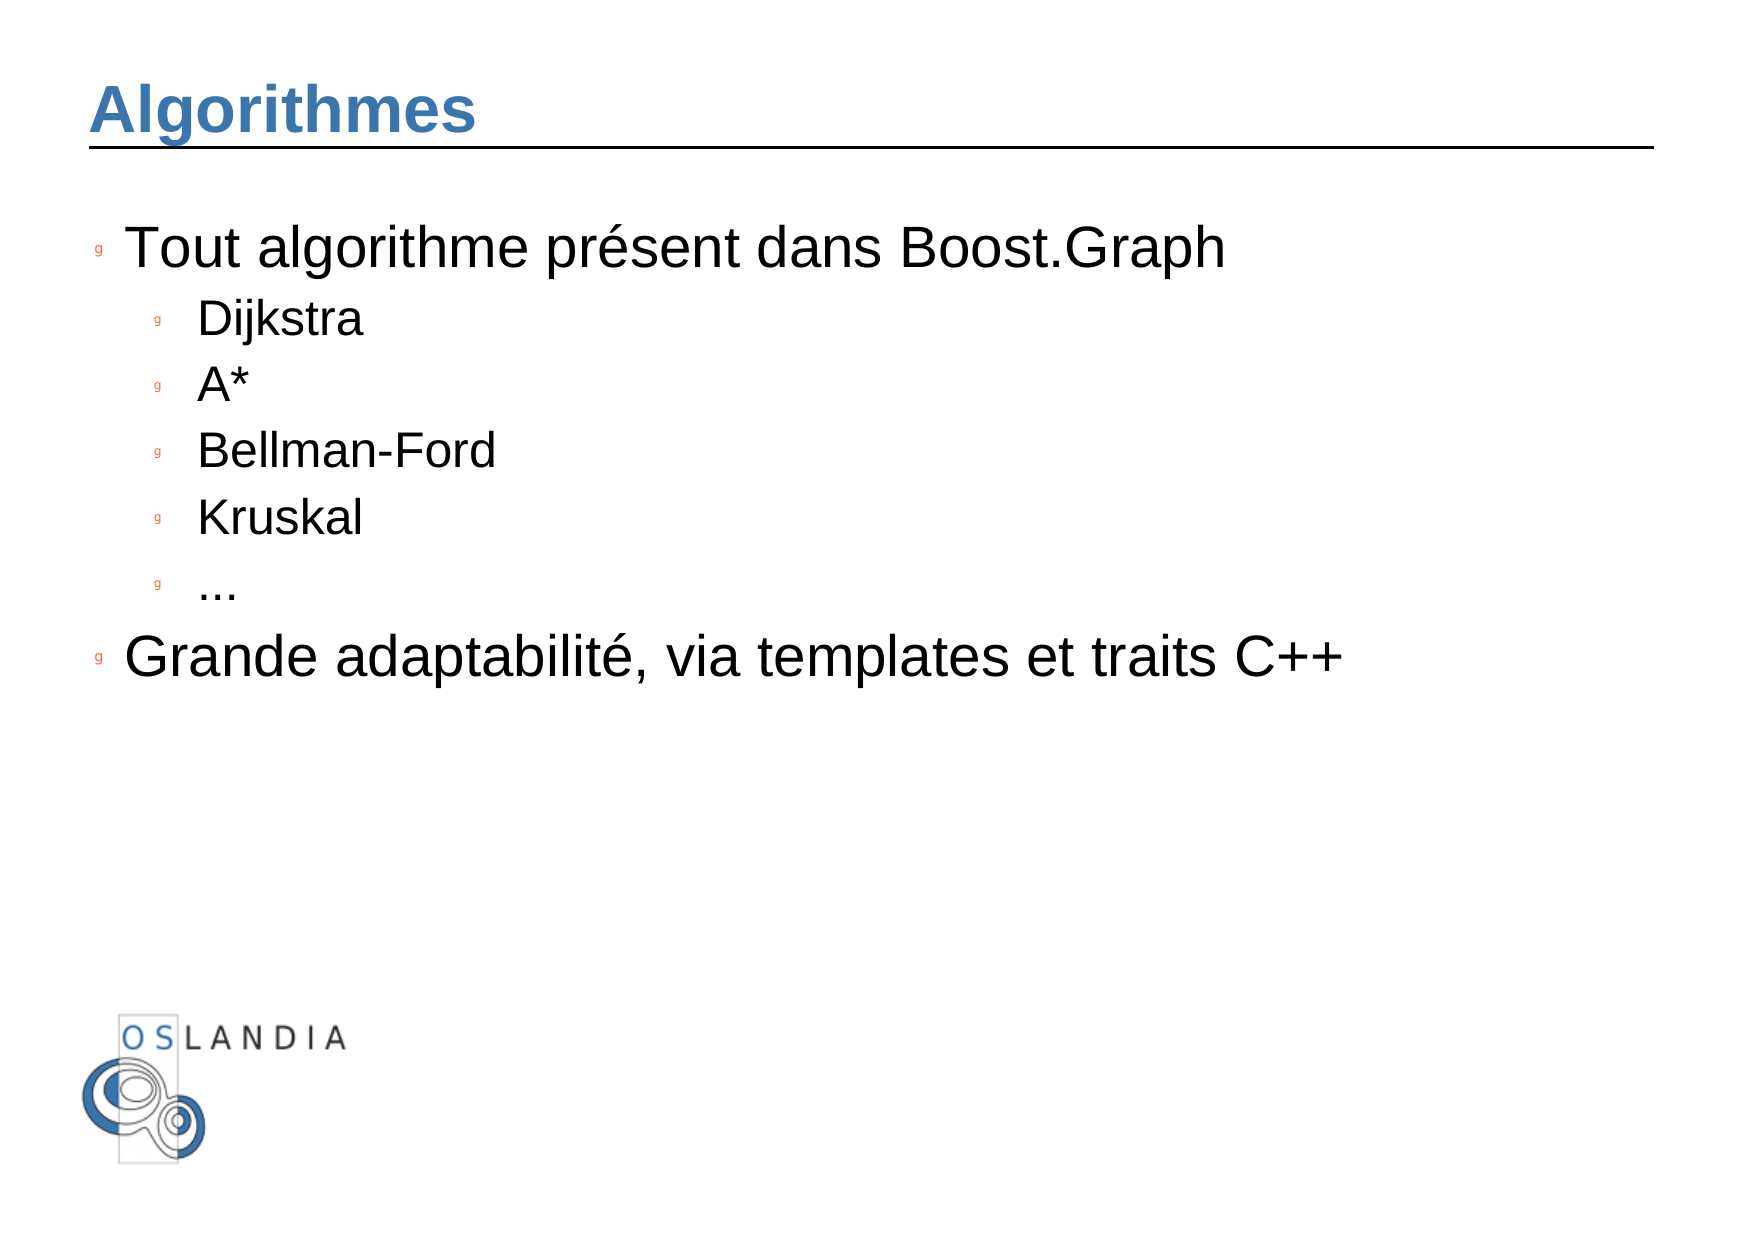

# Algorithmes
Tout algorithme présent dans Boost.Graph
Dijkstra
A*
Bellman-Ford
Kruskal
...
Grande adaptabilité, via templates et traits C++